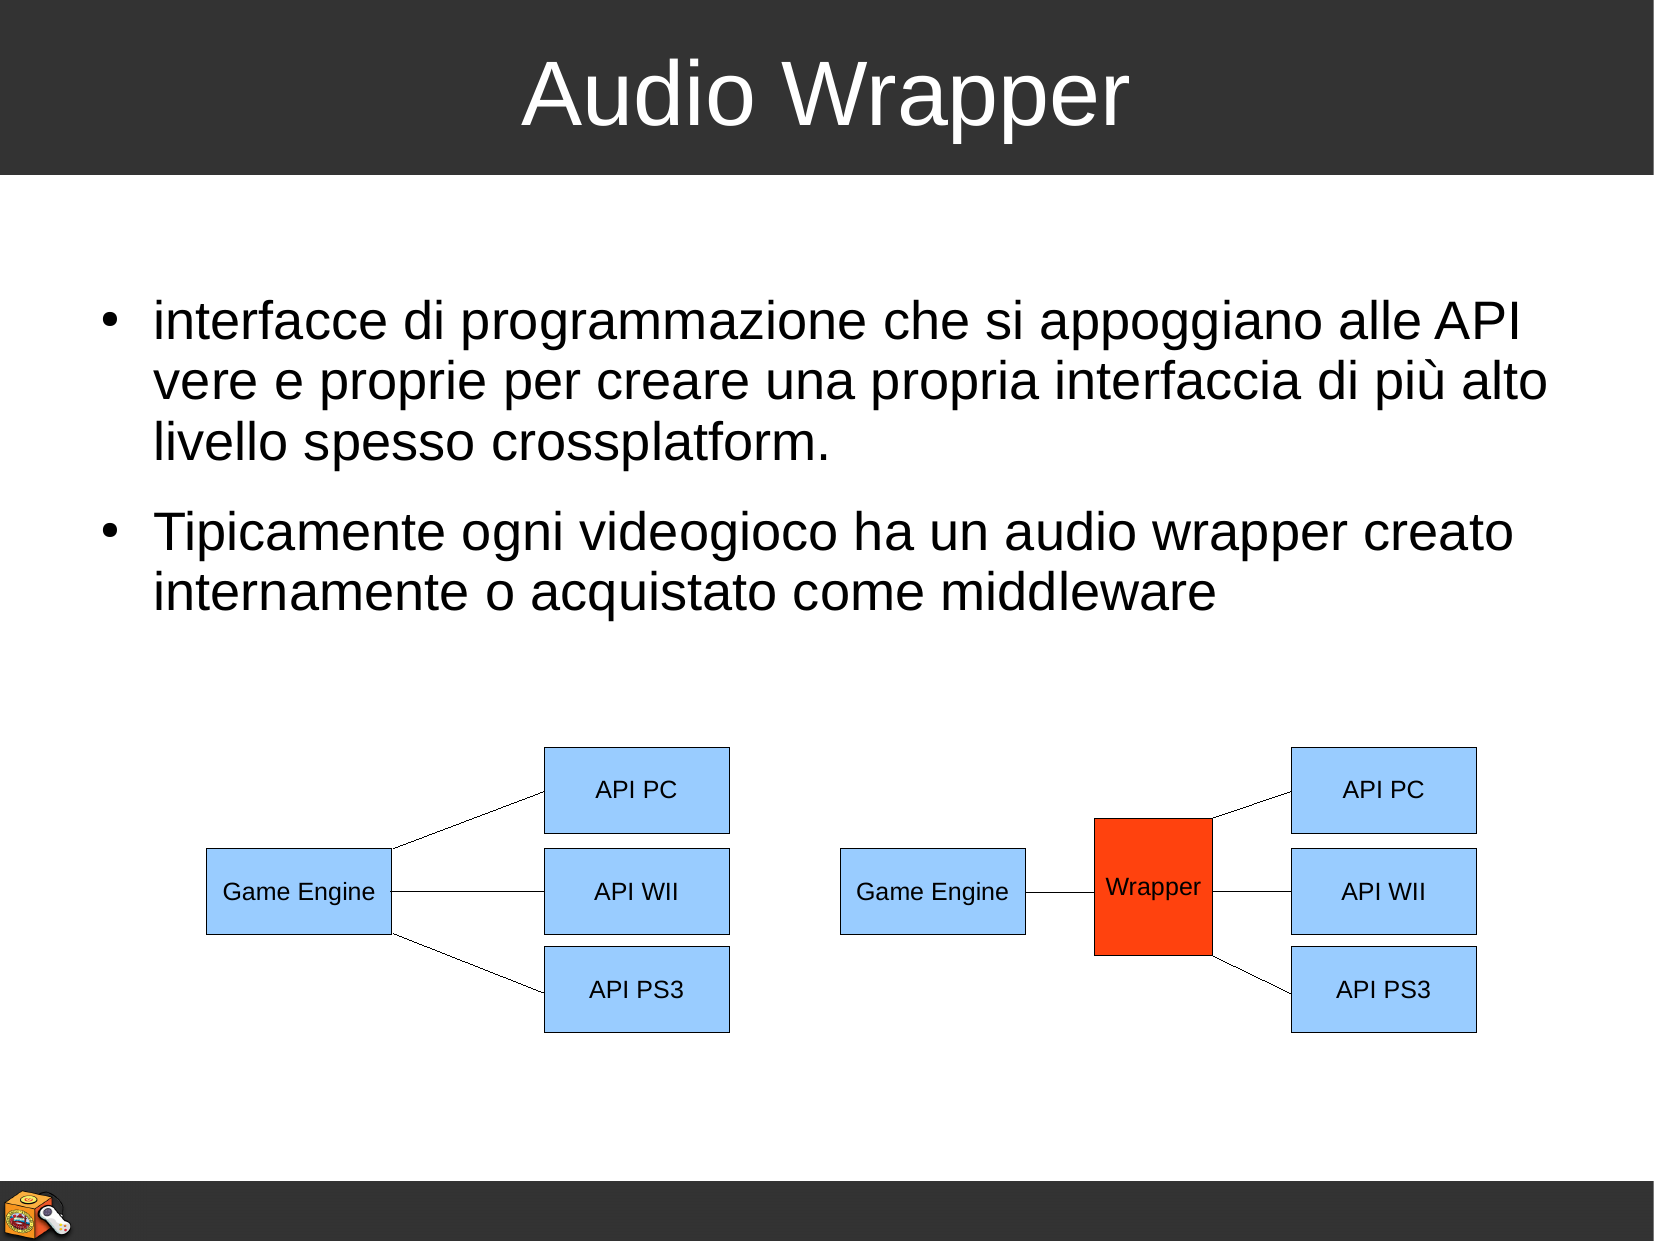

# Audio Wrapper
interfacce di programmazione che si appoggiano alle API vere e proprie per creare una propria interfaccia di più alto livello spesso crossplatform.
Tipicamente ogni videogioco ha un audio wrapper creato internamente o acquistato come middleware
API PC
API PC
Wrapper
Game Engine
API WII
Game Engine
API WII
API PS3
API PS3